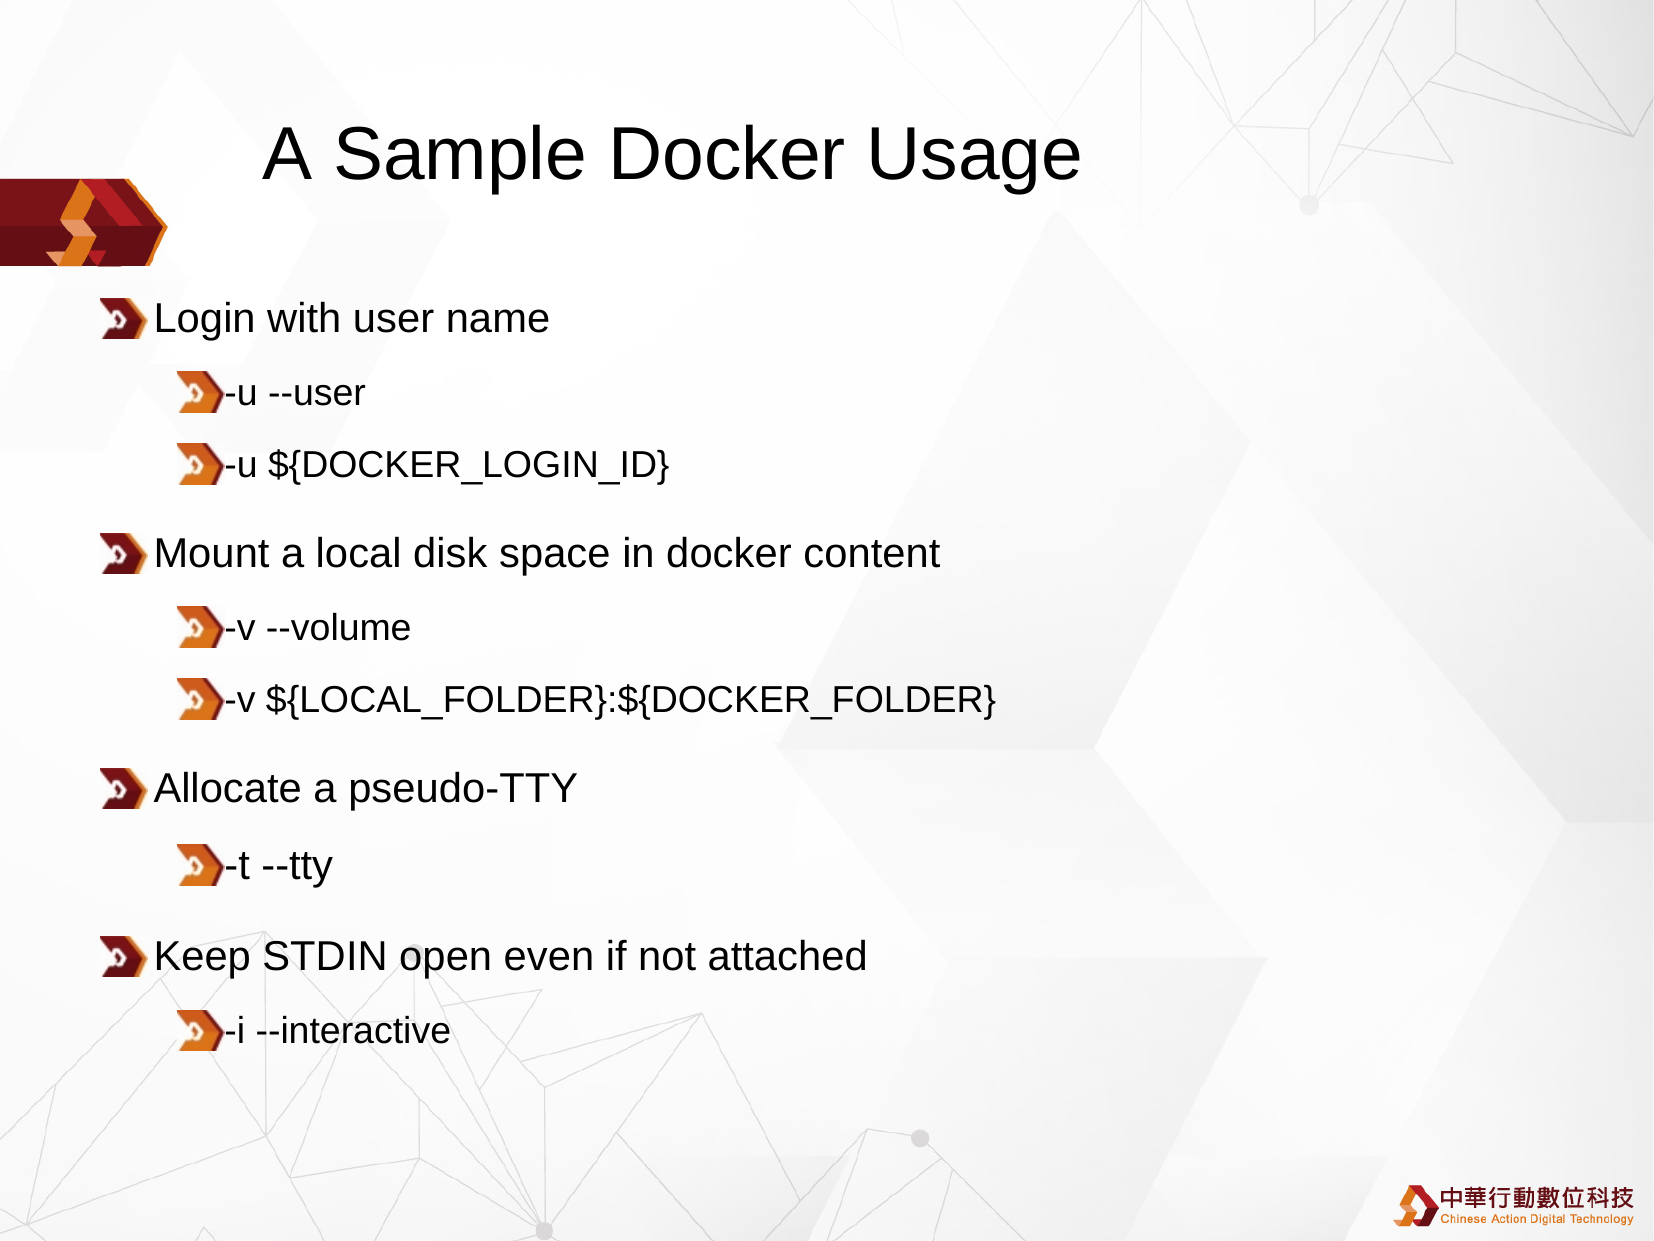

# A Sample Docker Usage
Login with user name
-u --user
-u ${DOCKER_LOGIN_ID}
Mount a local disk space in docker content
-v --volume
-v ${LOCAL_FOLDER}:${DOCKER_FOLDER}
Allocate a pseudo-TTY
-t --tty
Keep STDIN open even if not attached
-i --interactive